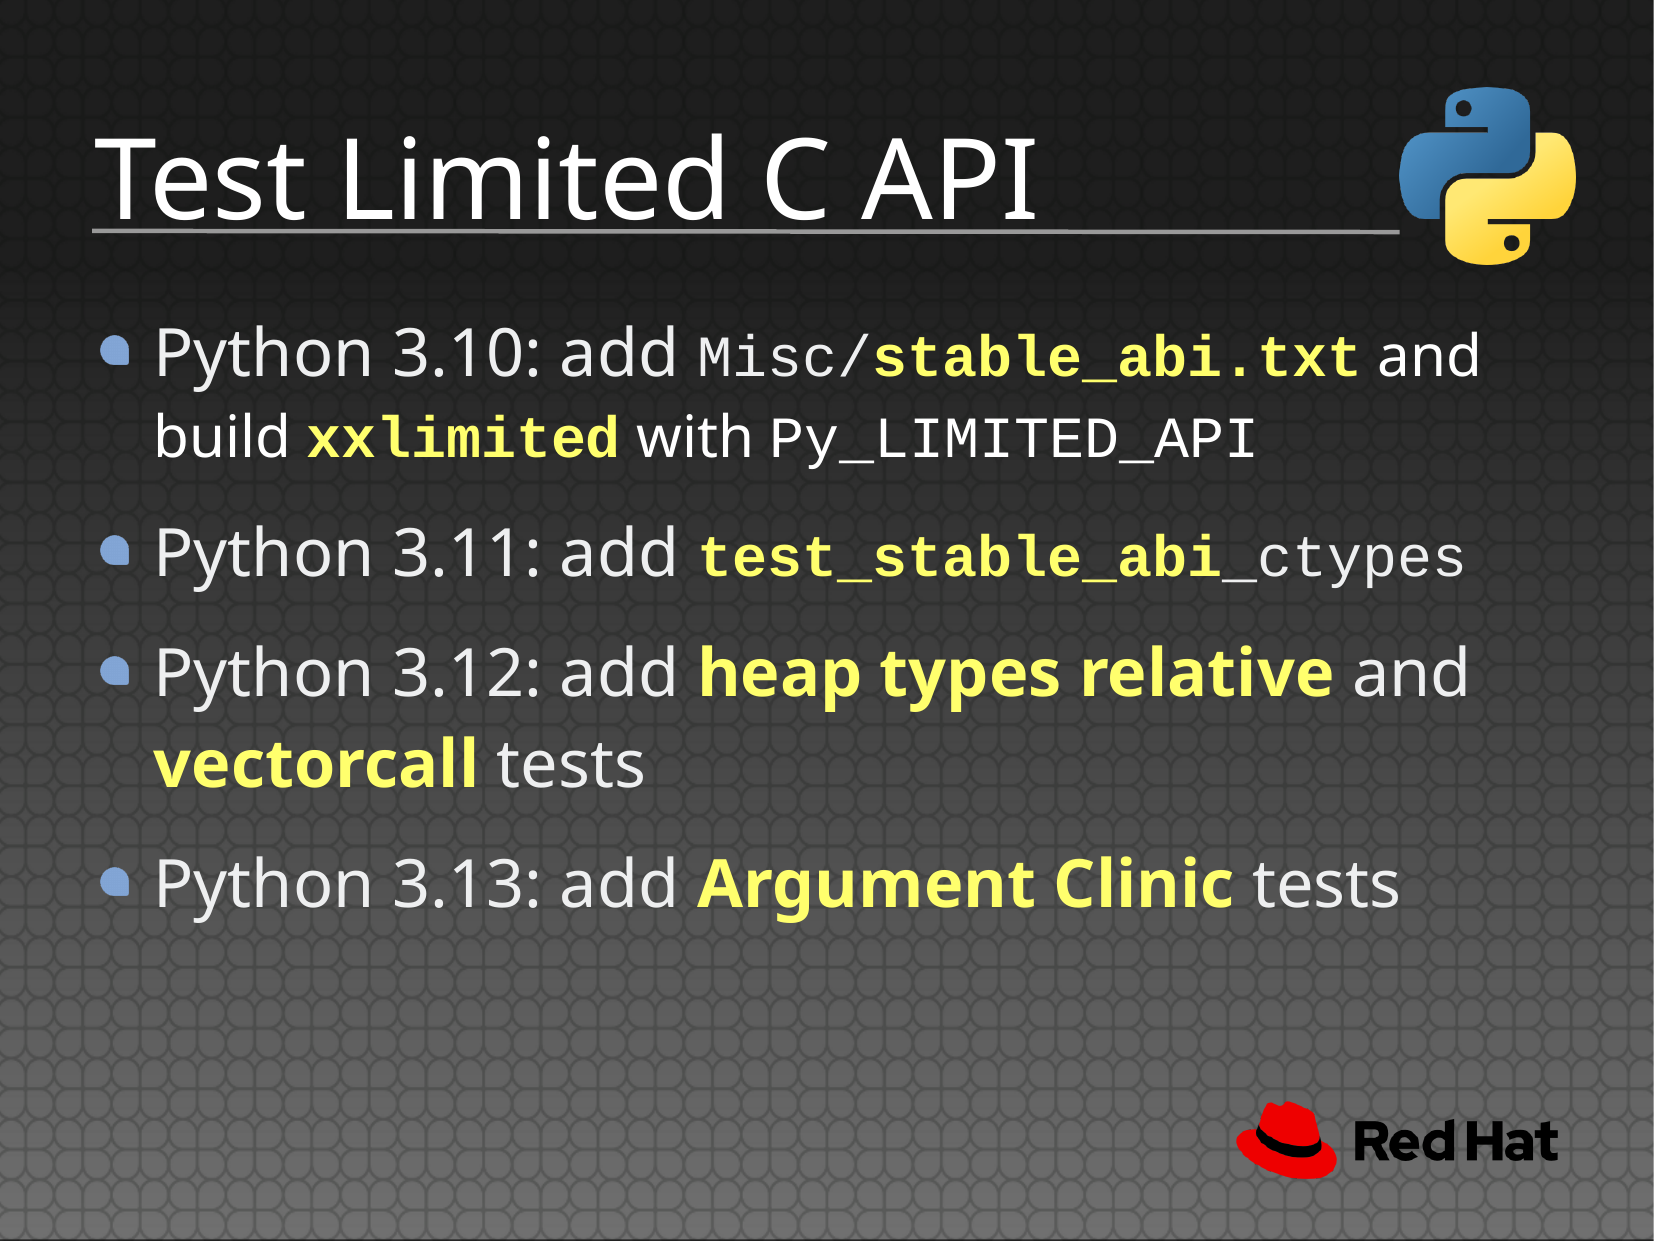

Test Limited C API
# Python 3.10: add Misc/stable_abi.txt and build xxlimited with Py_LIMITED_API
Python 3.11: add test_stable_abi_ctypes
Python 3.12: add heap types relative and vectorcall tests
Python 3.13: add Argument Clinic tests